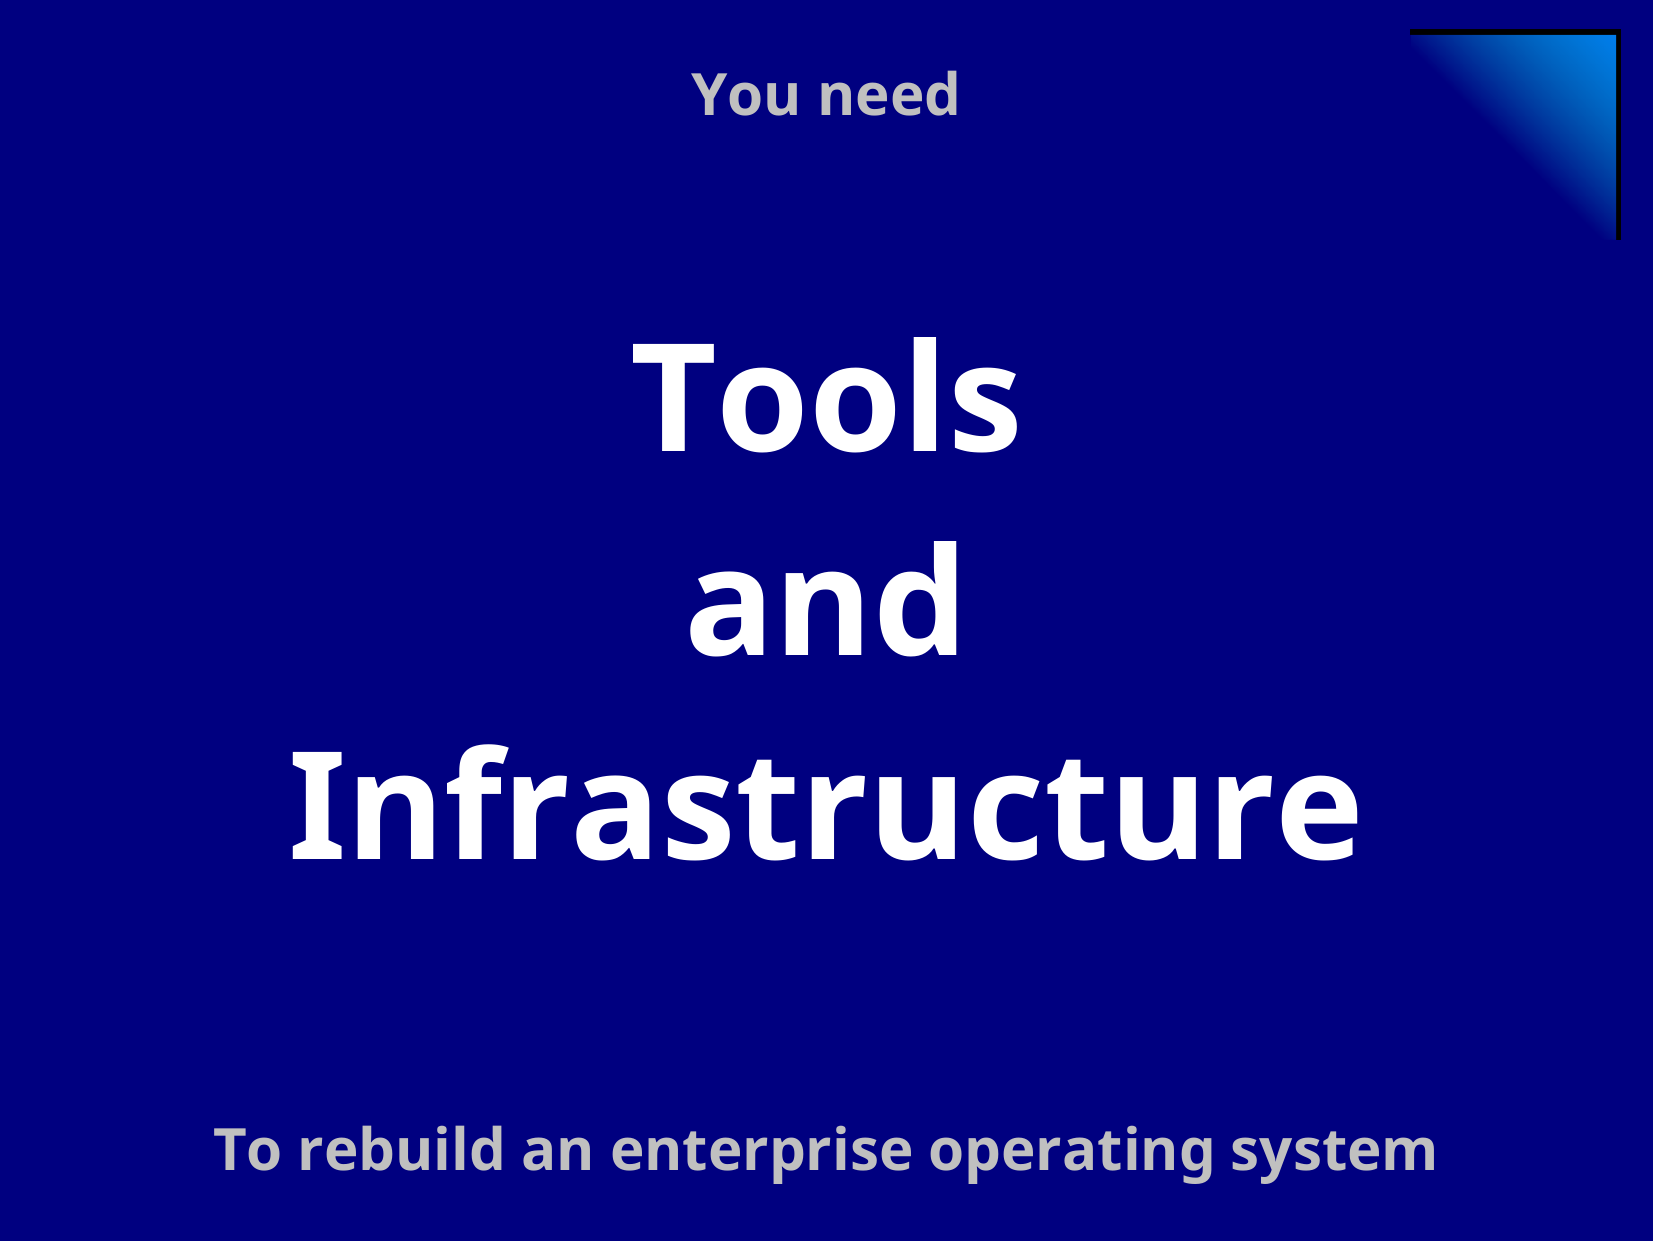

# You need
Tools
and
Infrastructure
To rebuild an enterprise operating system